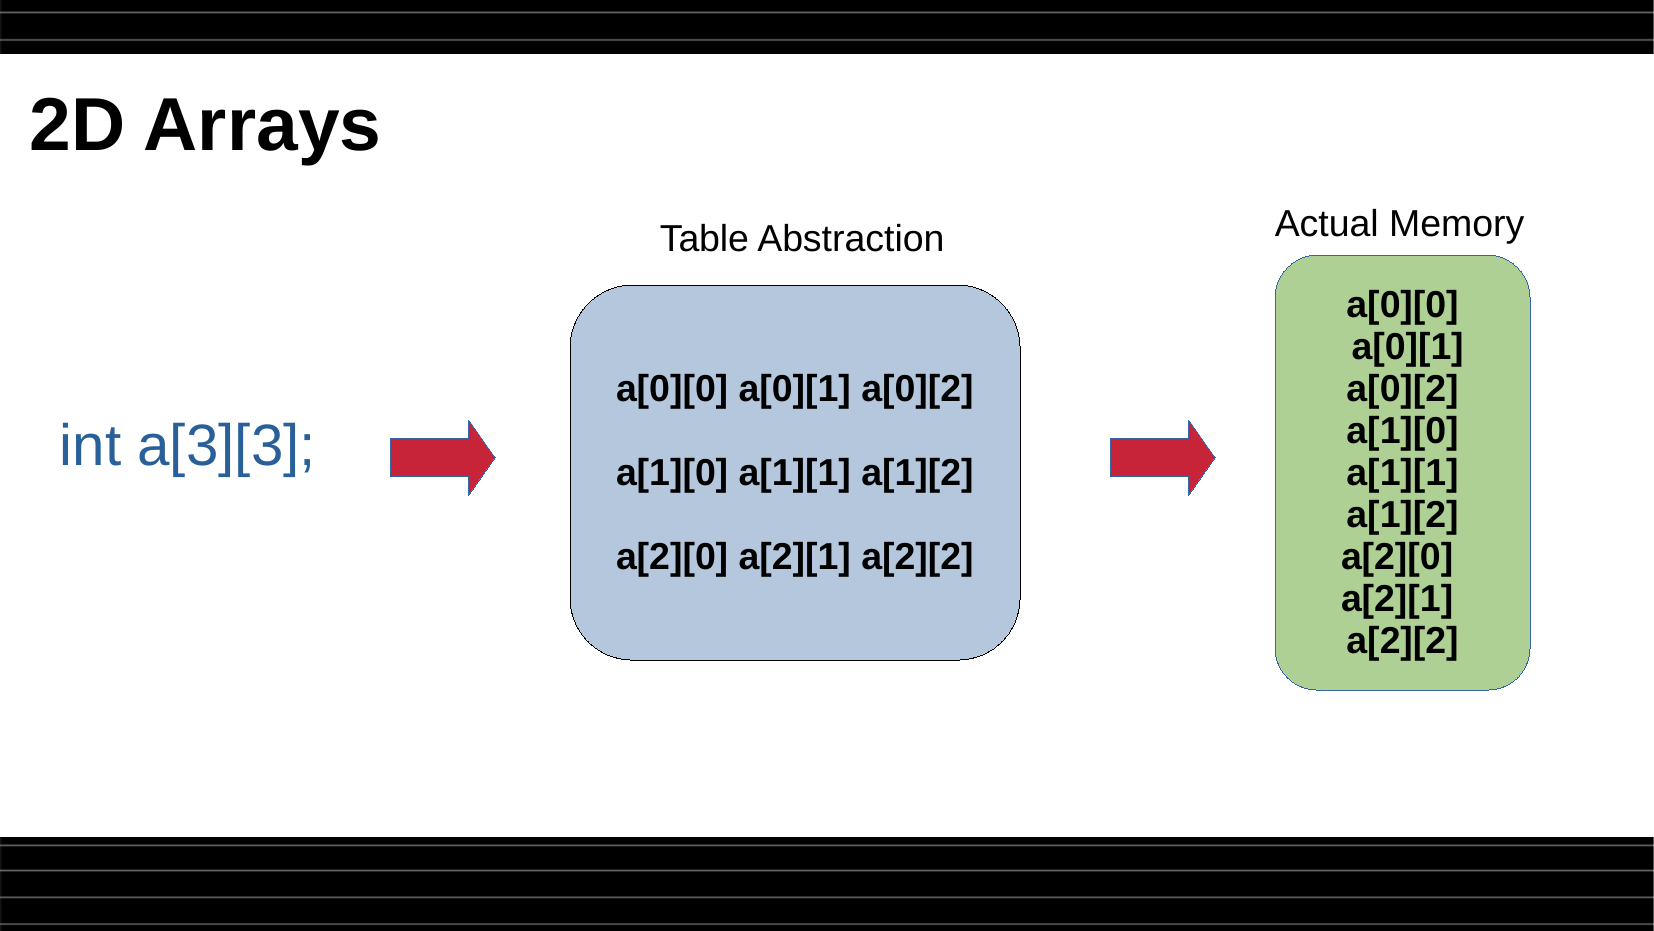

2D Arrays
Actual Memory
Table Abstraction
a[0][0]
 a[0][1]
a[0][2]
a[1][0]
 a[1][1]
a[1][2]
a[2][0]
a[2][1]
a[2][2]
a[0][0] a[0][1] a[0][2]
a[1][0] a[1][1] a[1][2]
a[2][0] a[2][1] a[2][2]
int a[3][3];